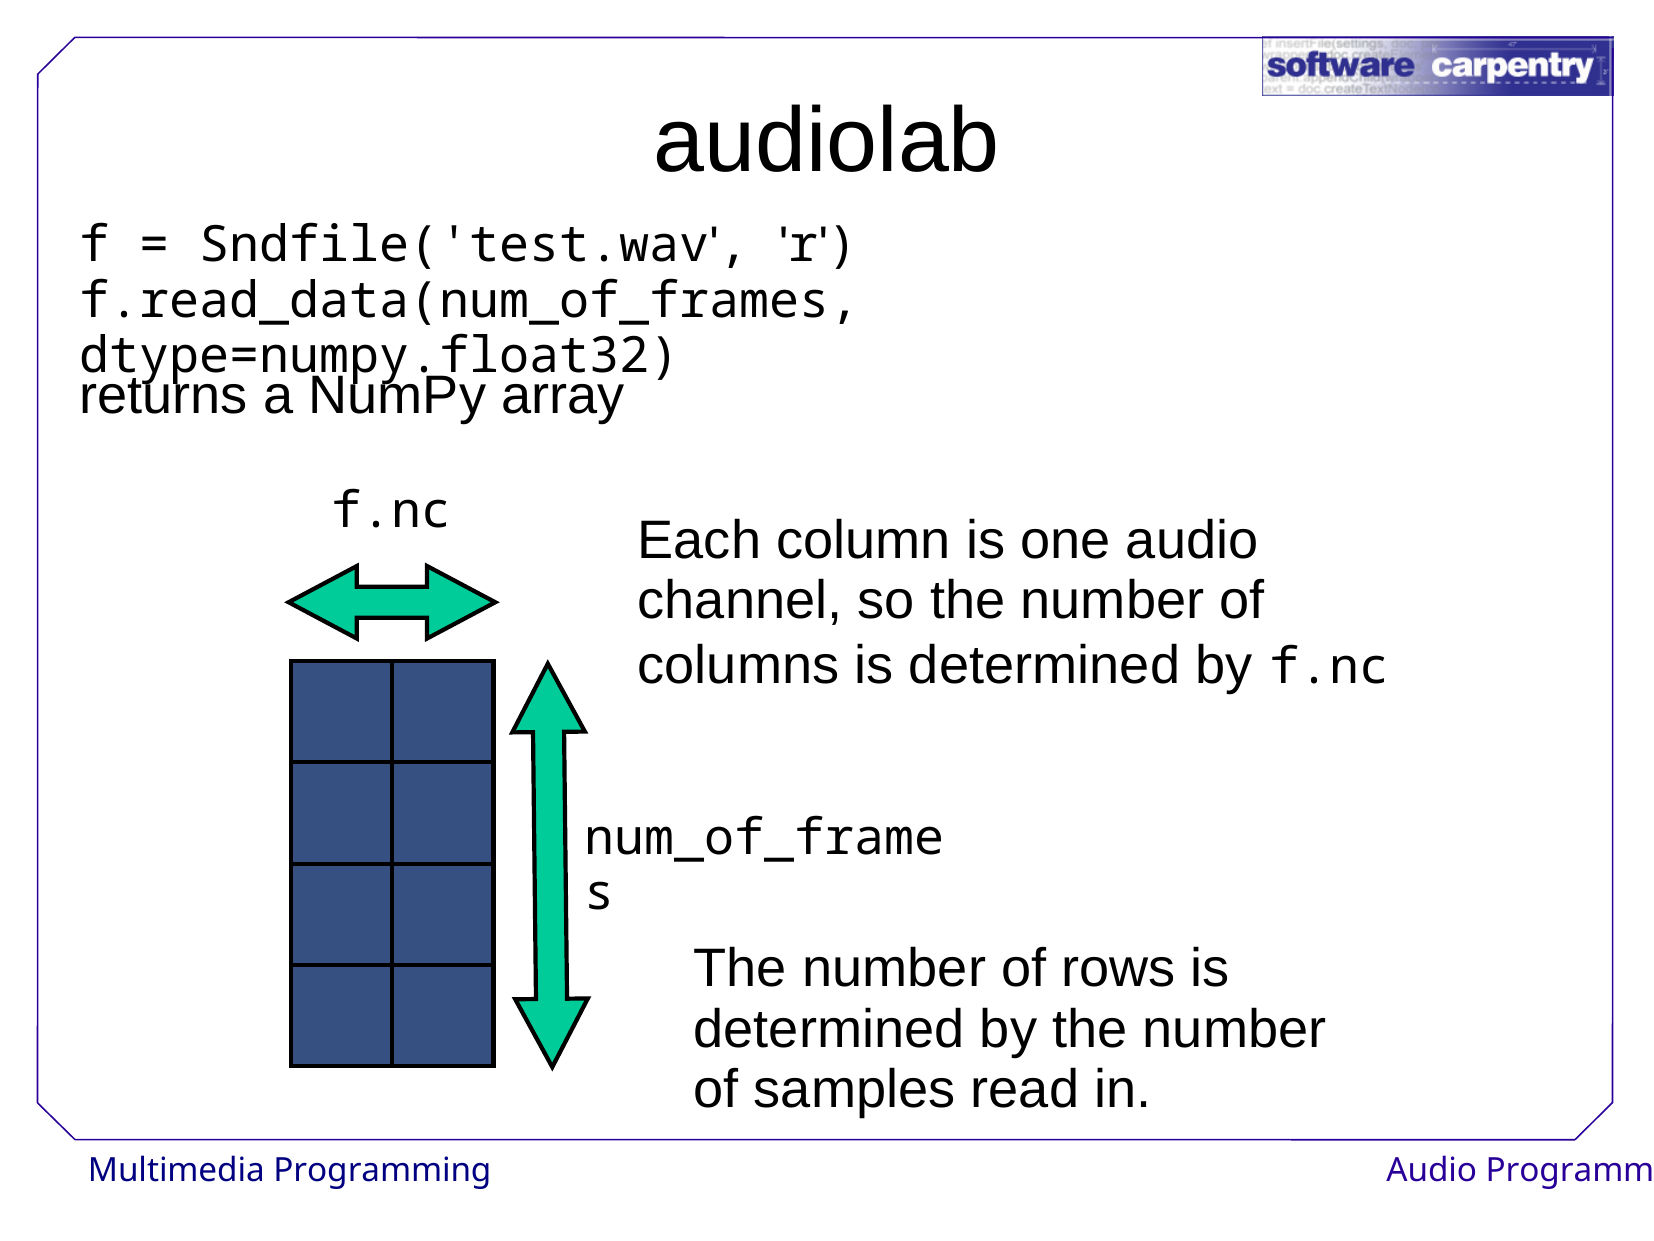

audiolab
f = Sndfile('test.wav', 'r')
f.read_data(num_of_frames, dtype=numpy.float32)
returns a NumPy array
f.nc
Each column is one audio channel, so the number of columns is determined by f.nc
num_of_frames
The number of rows is determined by the number of samples read in.